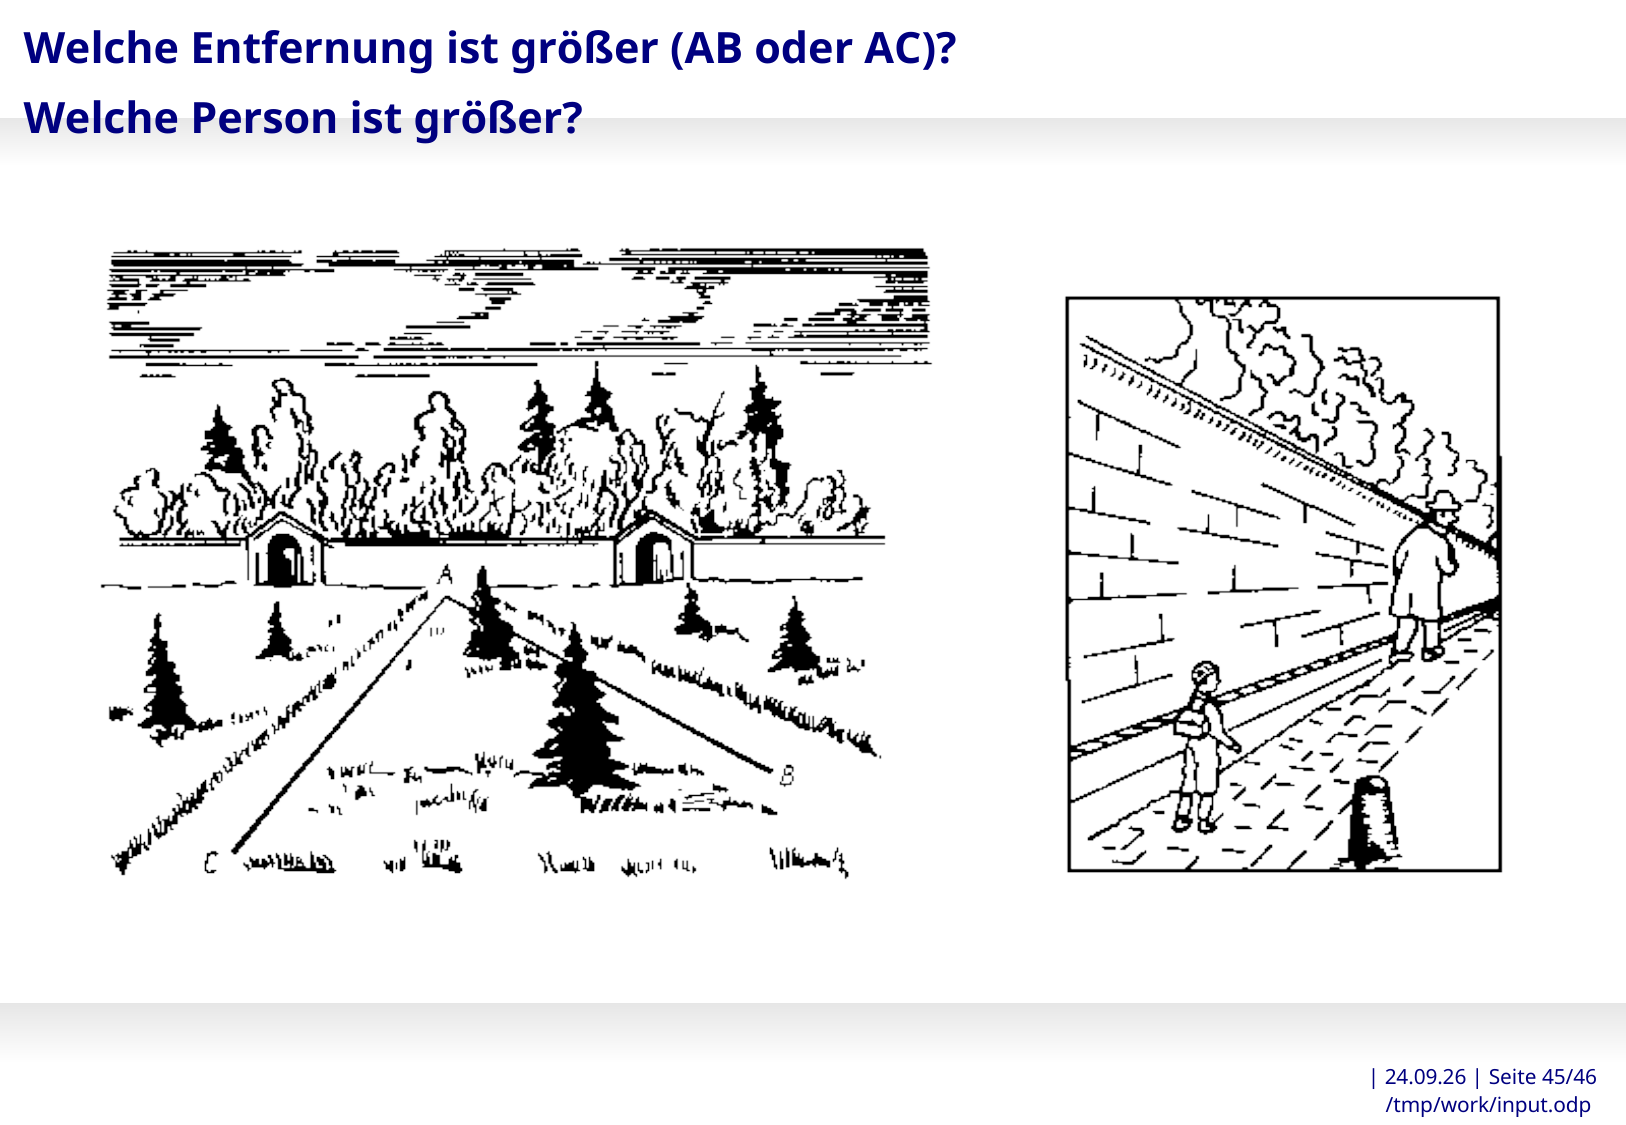

# Welche Entfernung ist größer (AB oder AC)? Welche Person ist größer?